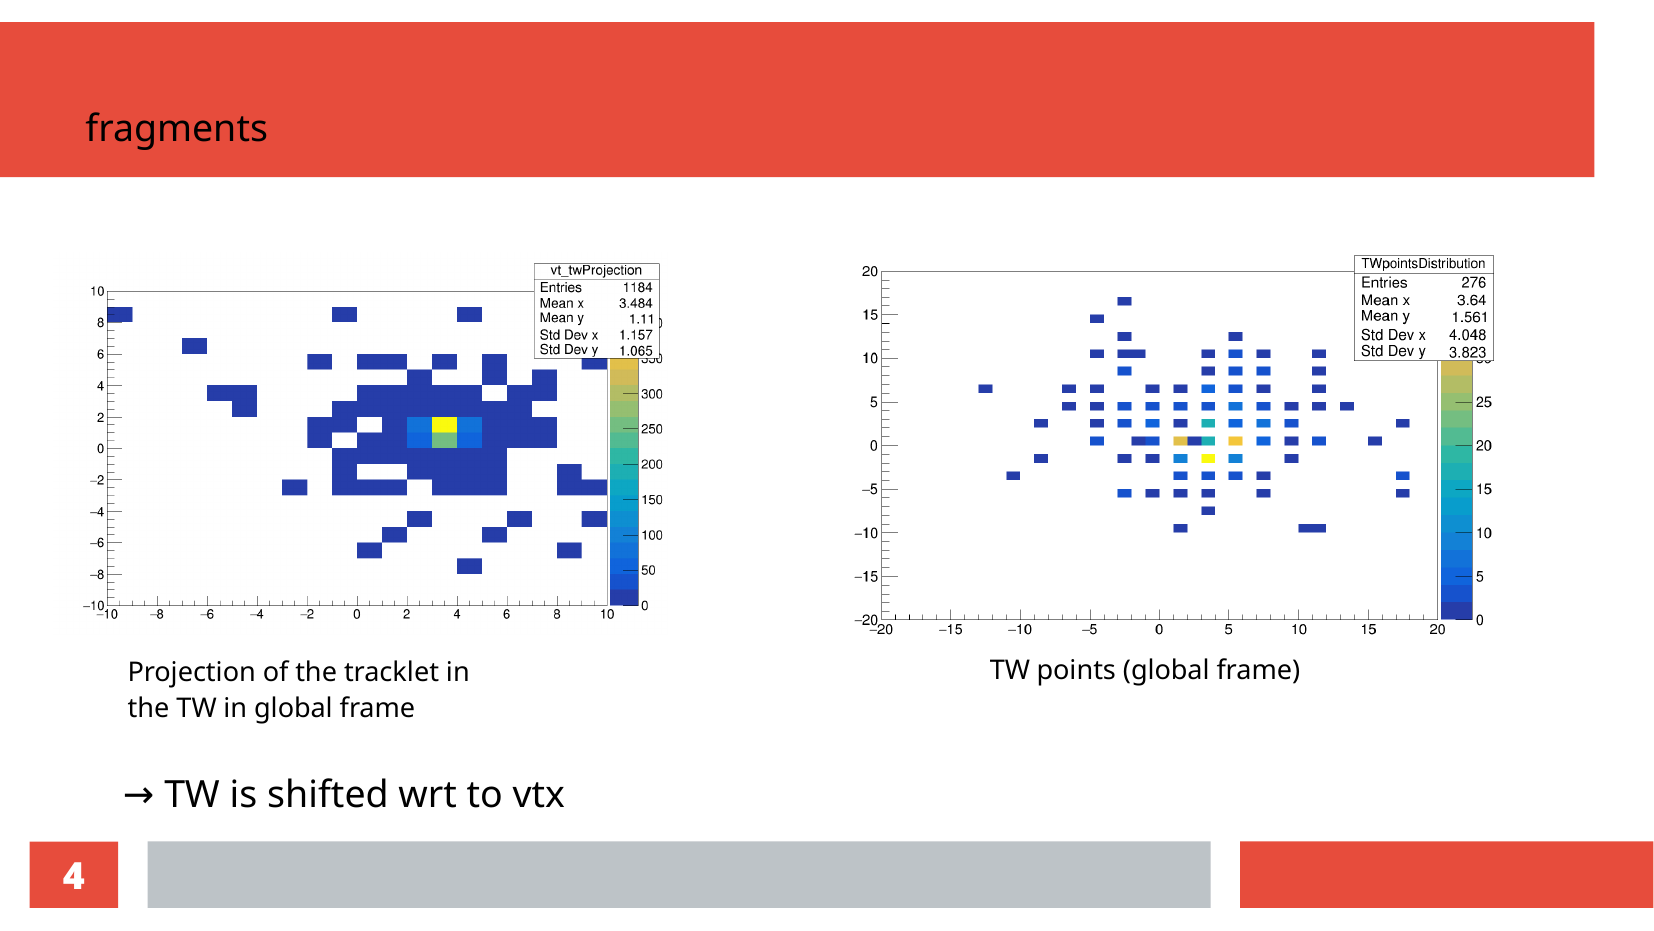

fragments
TW points (global frame)
Projection of the tracklet in
the TW in global frame
→ TW is shifted wrt to vtx
4